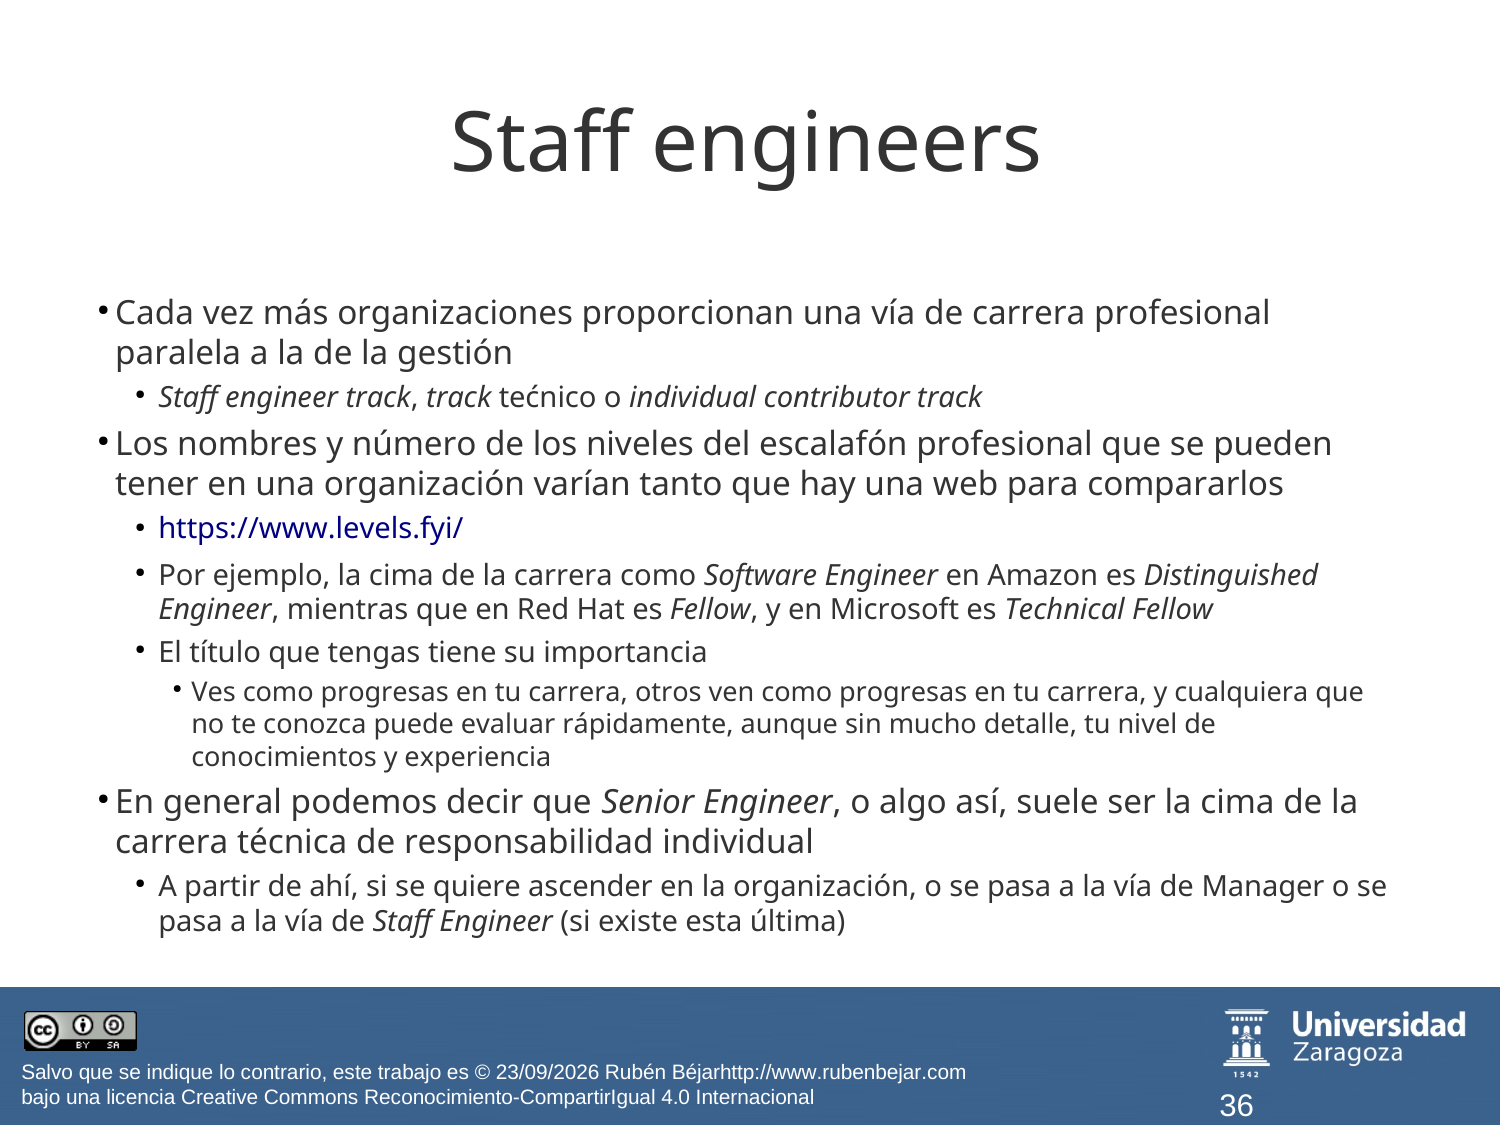

# Staff engineers
Cada vez más organizaciones proporcionan una vía de carrera profesional paralela a la de la gestión
Staff engineer track, track tećnico o individual contributor track
Los nombres y número de los niveles del escalafón profesional que se pueden tener en una organización varían tanto que hay una web para compararlos
https://www.levels.fyi/
Por ejemplo, la cima de la carrera como Software Engineer en Amazon es Distinguished Engineer, mientras que en Red Hat es Fellow, y en Microsoft es Technical Fellow
El título que tengas tiene su importancia
Ves como progresas en tu carrera, otros ven como progresas en tu carrera, y cualquiera que no te conozca puede evaluar rápidamente, aunque sin mucho detalle, tu nivel de conocimientos y experiencia
En general podemos decir que Senior Engineer, o algo así, suele ser la cima de la carrera técnica de responsabilidad individual
A partir de ahí, si se quiere ascender en la organización, o se pasa a la vía de Manager o se pasa a la vía de Staff Engineer (si existe esta última)